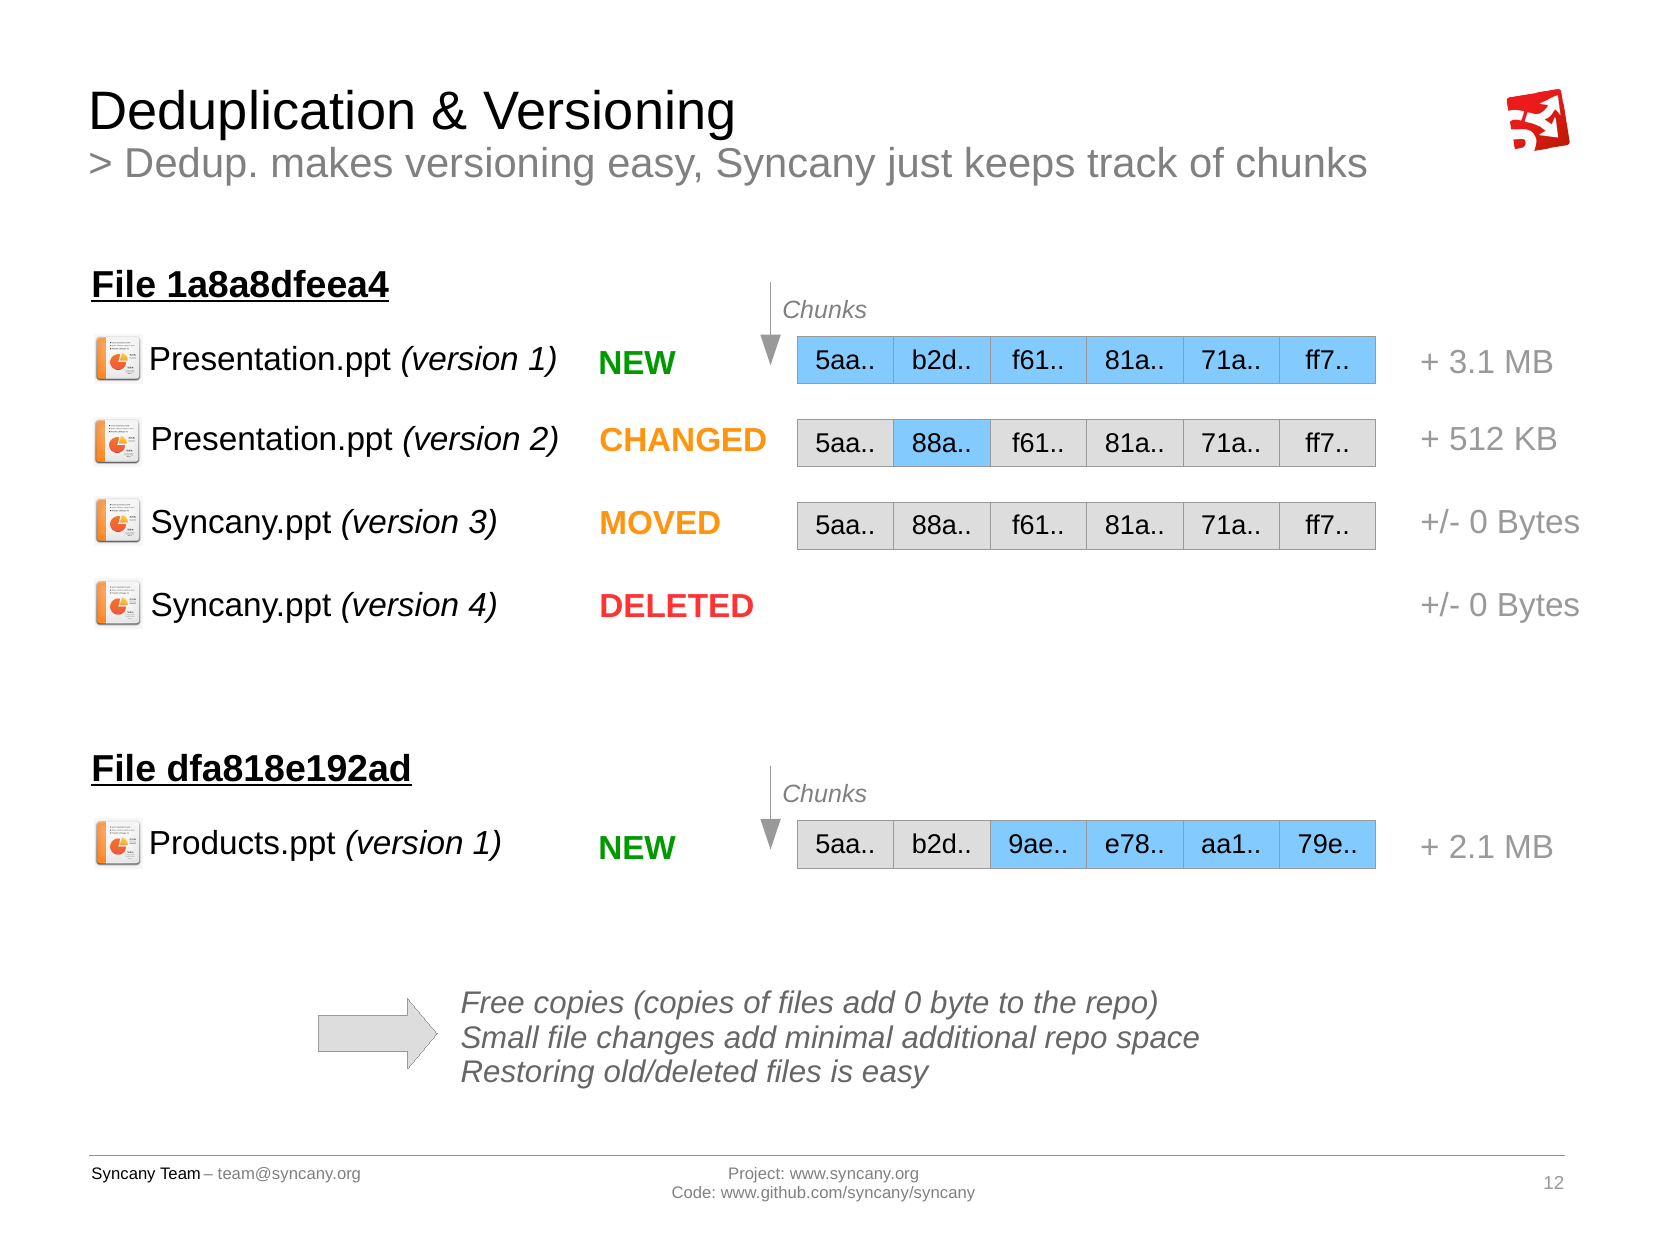

# Deduplication & Versioning > Dedup. makes versioning easy, Syncany just keeps track of chunks
File 1a8a8dfeea4
Chunks
Presentation.ppt (version 1)
5aa..
b2d..
f61..
81a..
71a..
ff7..
+ 3.1 MB
NEW
Presentation.ppt (version 2)
+ 512 KB
CHANGED
5aa..
88a..
f61..
81a..
71a..
ff7..
Syncany.ppt (version 3)
+/- 0 Bytes
MOVED
5aa..
88a..
f61..
81a..
71a..
ff7..
Syncany.ppt (version 4)
+/- 0 Bytes
DELETED
File dfa818e192ad
Chunks
Products.ppt (version 1)
5aa..
b2d..
9ae..
e78..
aa1..
79e..
+ 2.1 MB
NEW
Free copies (copies of files add 0 byte to the repo)
Small file changes add minimal additional repo space
Restoring old/deleted files is easy